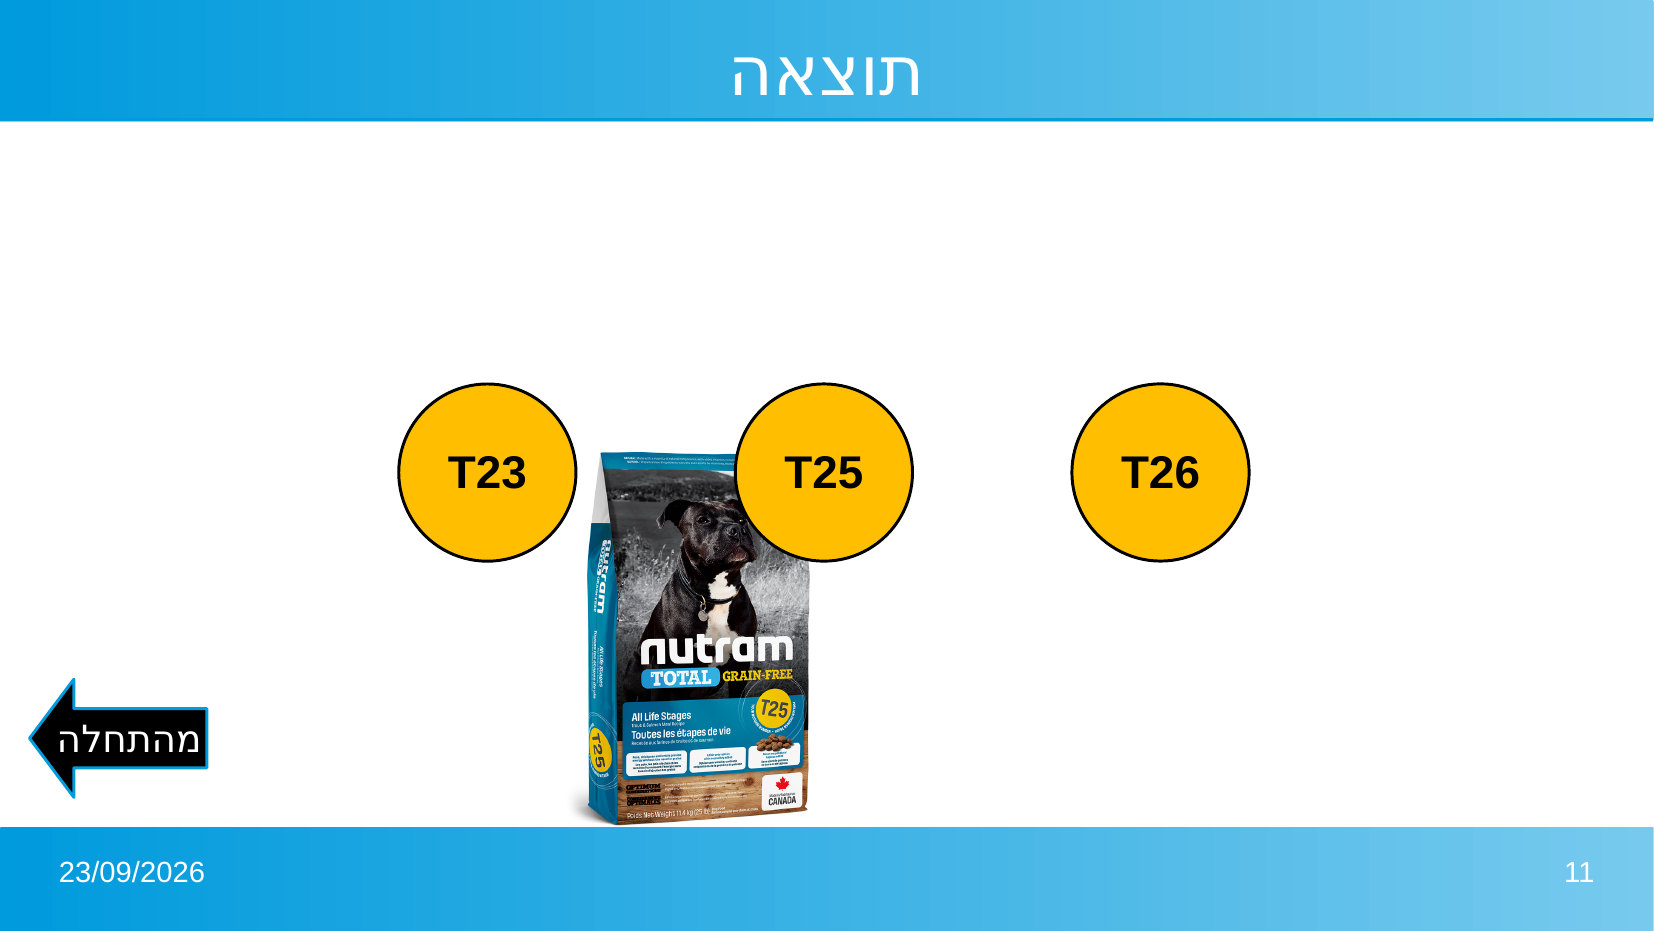

# תוצאה
T26
T25
T23
מהתחלה
11